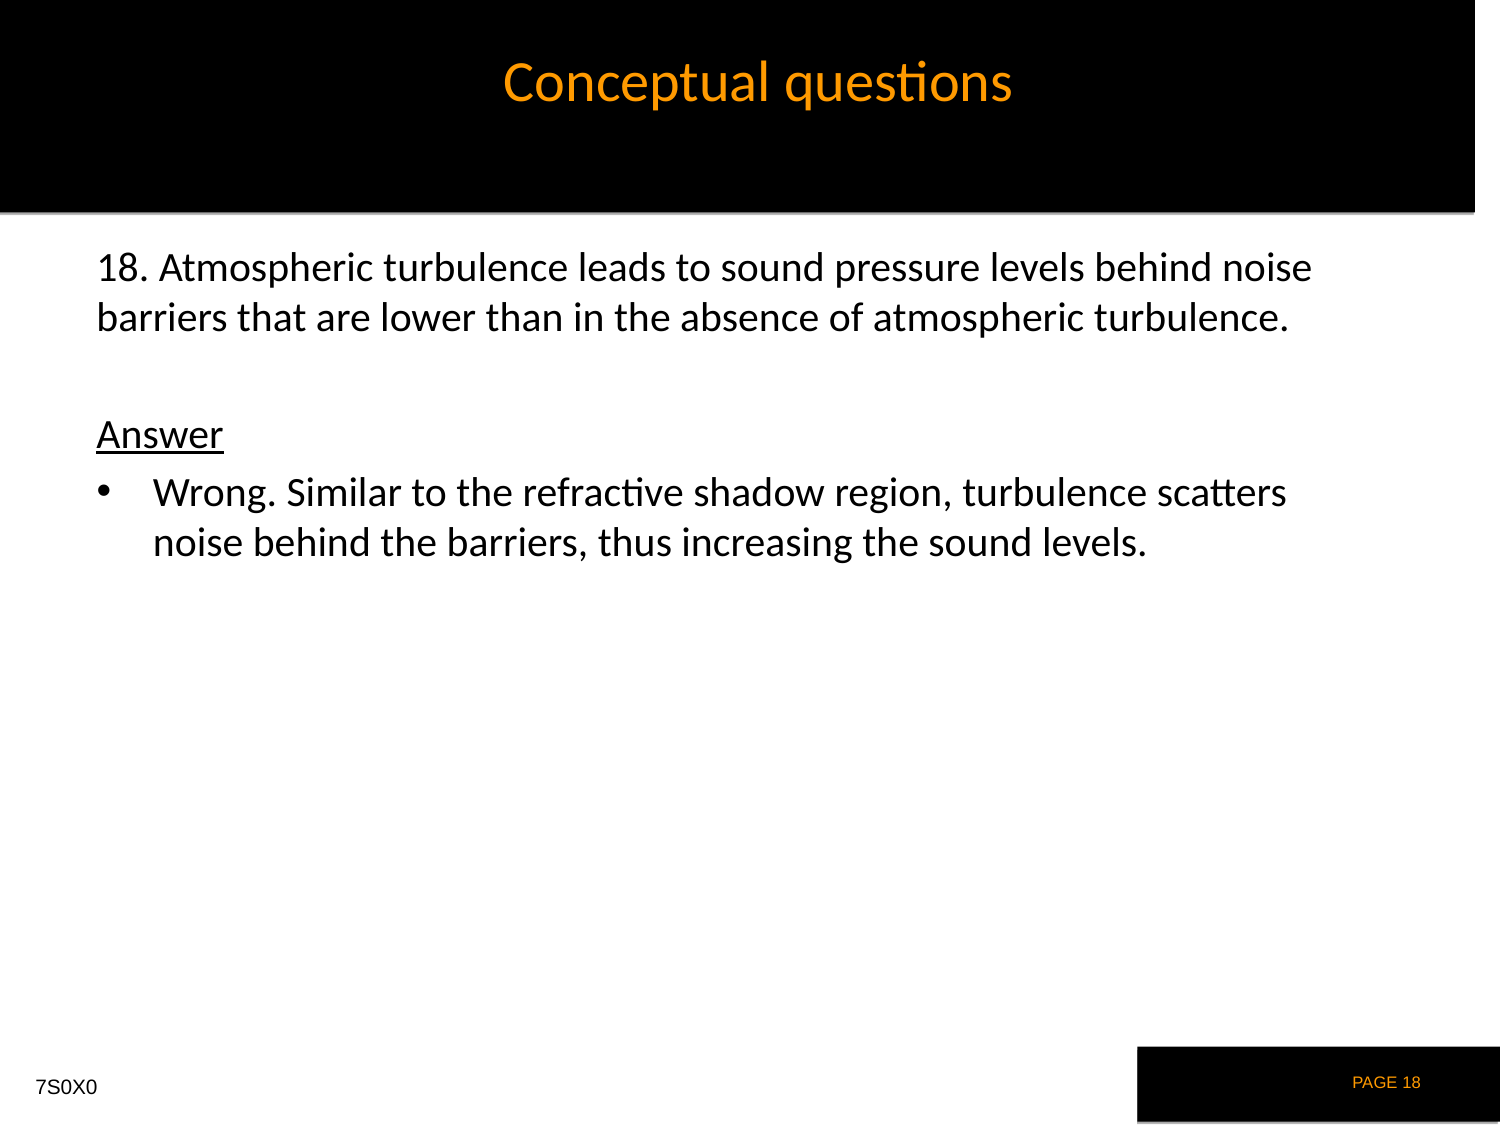

# Conceptual questions
18. Atmospheric turbulence leads to sound pressure levels behind noise barriers that are lower than in the absence of atmospheric turbulence.
Answer
Wrong. Similar to the refractive shadow region, turbulence scatters noise behind the barriers, thus increasing the sound levels.
PAGE 18
7S0X0
2017/02/09
PAGE